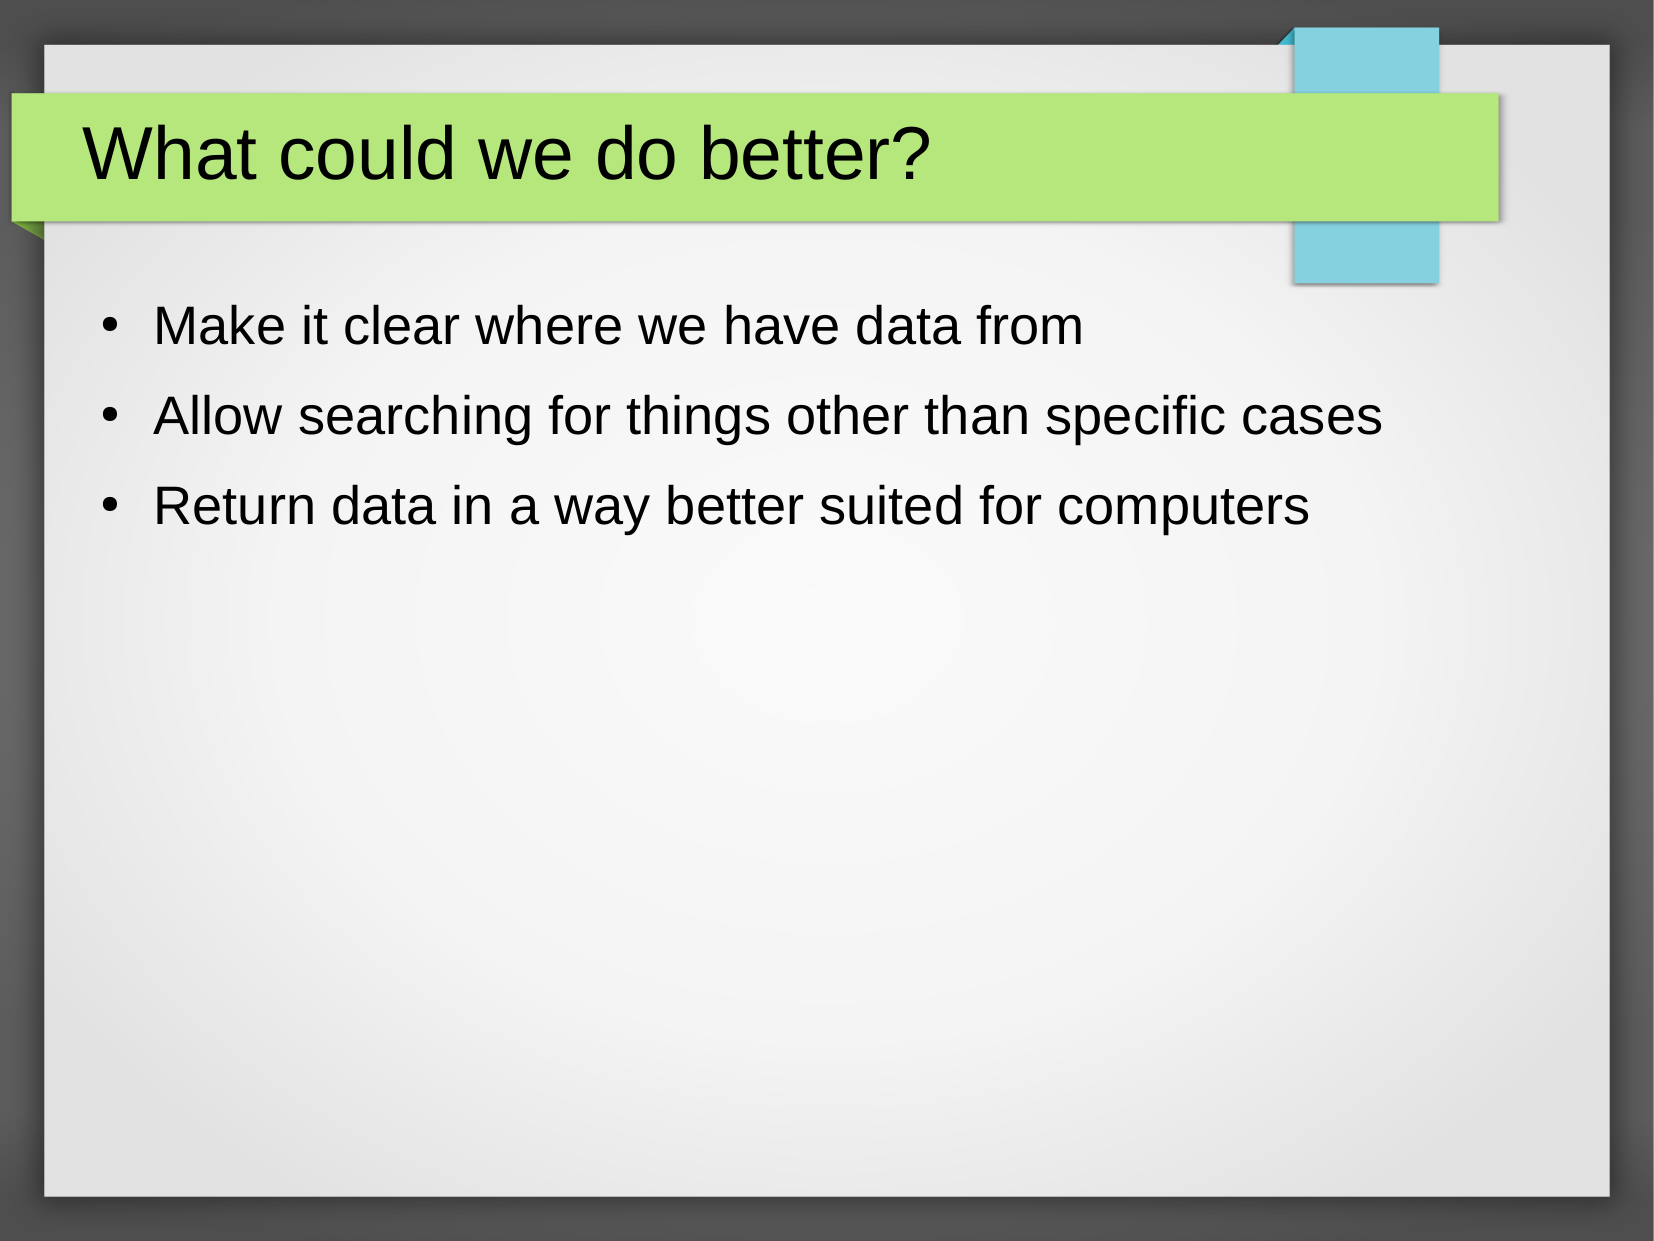

# What could we do better?
Make it clear where we have data from
Allow searching for things other than specific cases
Return data in a way better suited for computers